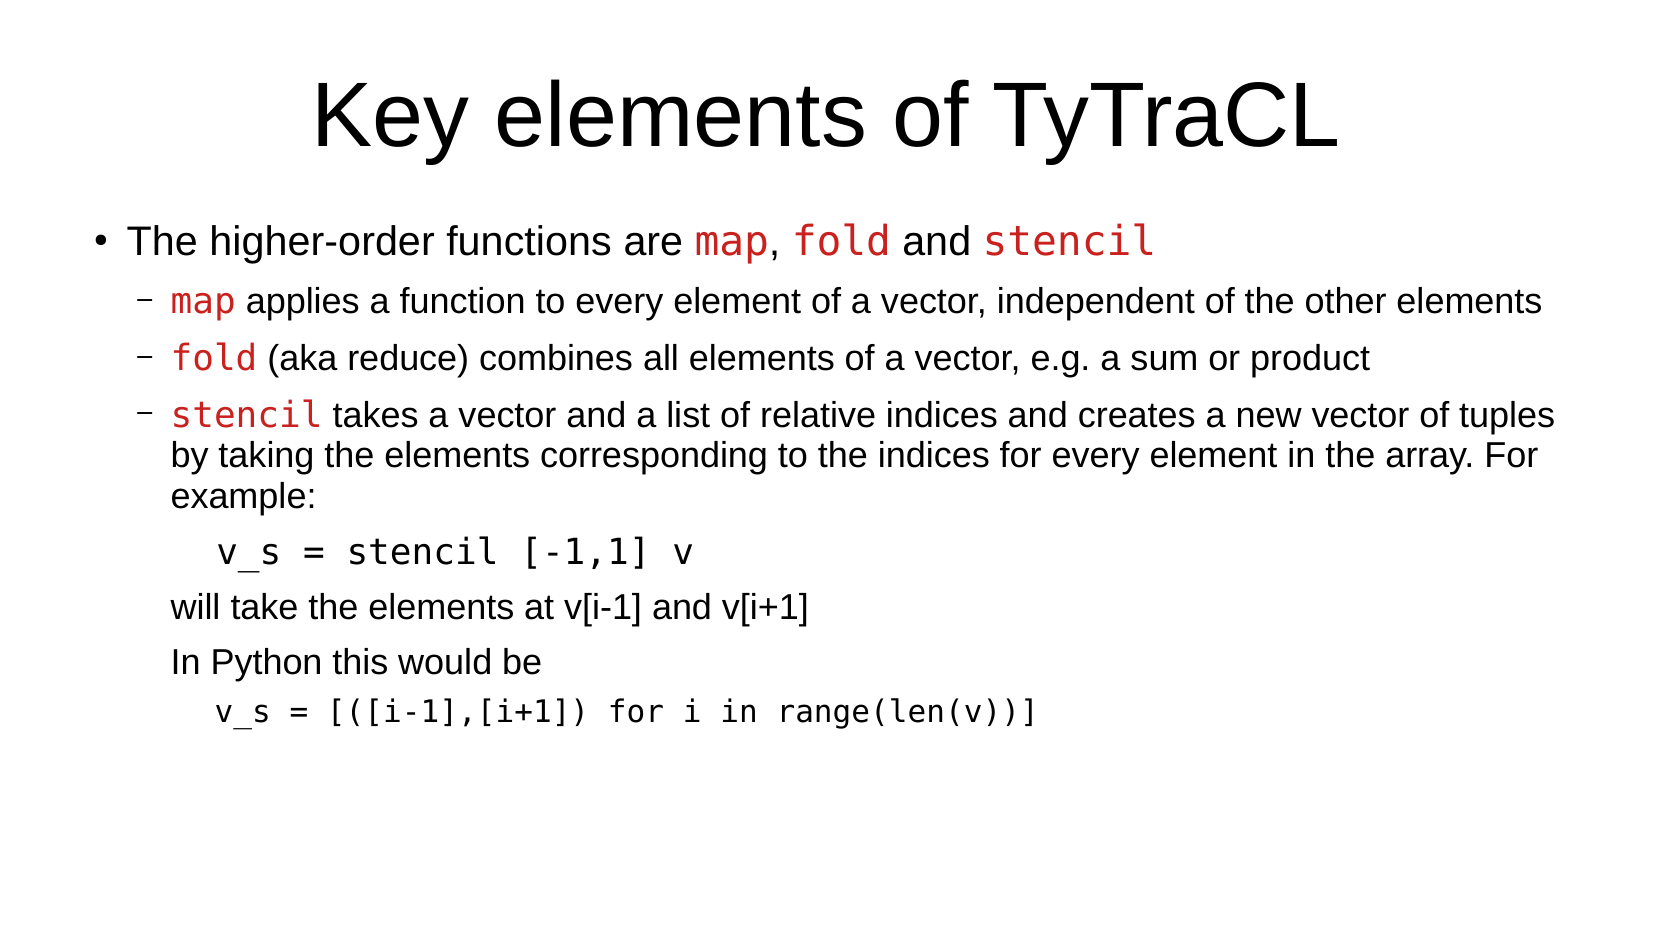

# Key elements of TyTraCL
The higher-order functions are map, fold and stencil
map applies a function to every element of a vector, independent of the other elements
fold (aka reduce) combines all elements of a vector, e.g. a sum or product
stencil takes a vector and a list of relative indices and creates a new vector of tuples by taking the elements corresponding to the indices for every element in the array. For example:
	v_s = stencil [-1,1] v
will take the elements at v[i-1] and v[i+1]
In Python this would be
v_s = [([i-1],[i+1]) for i in range(len(v))]